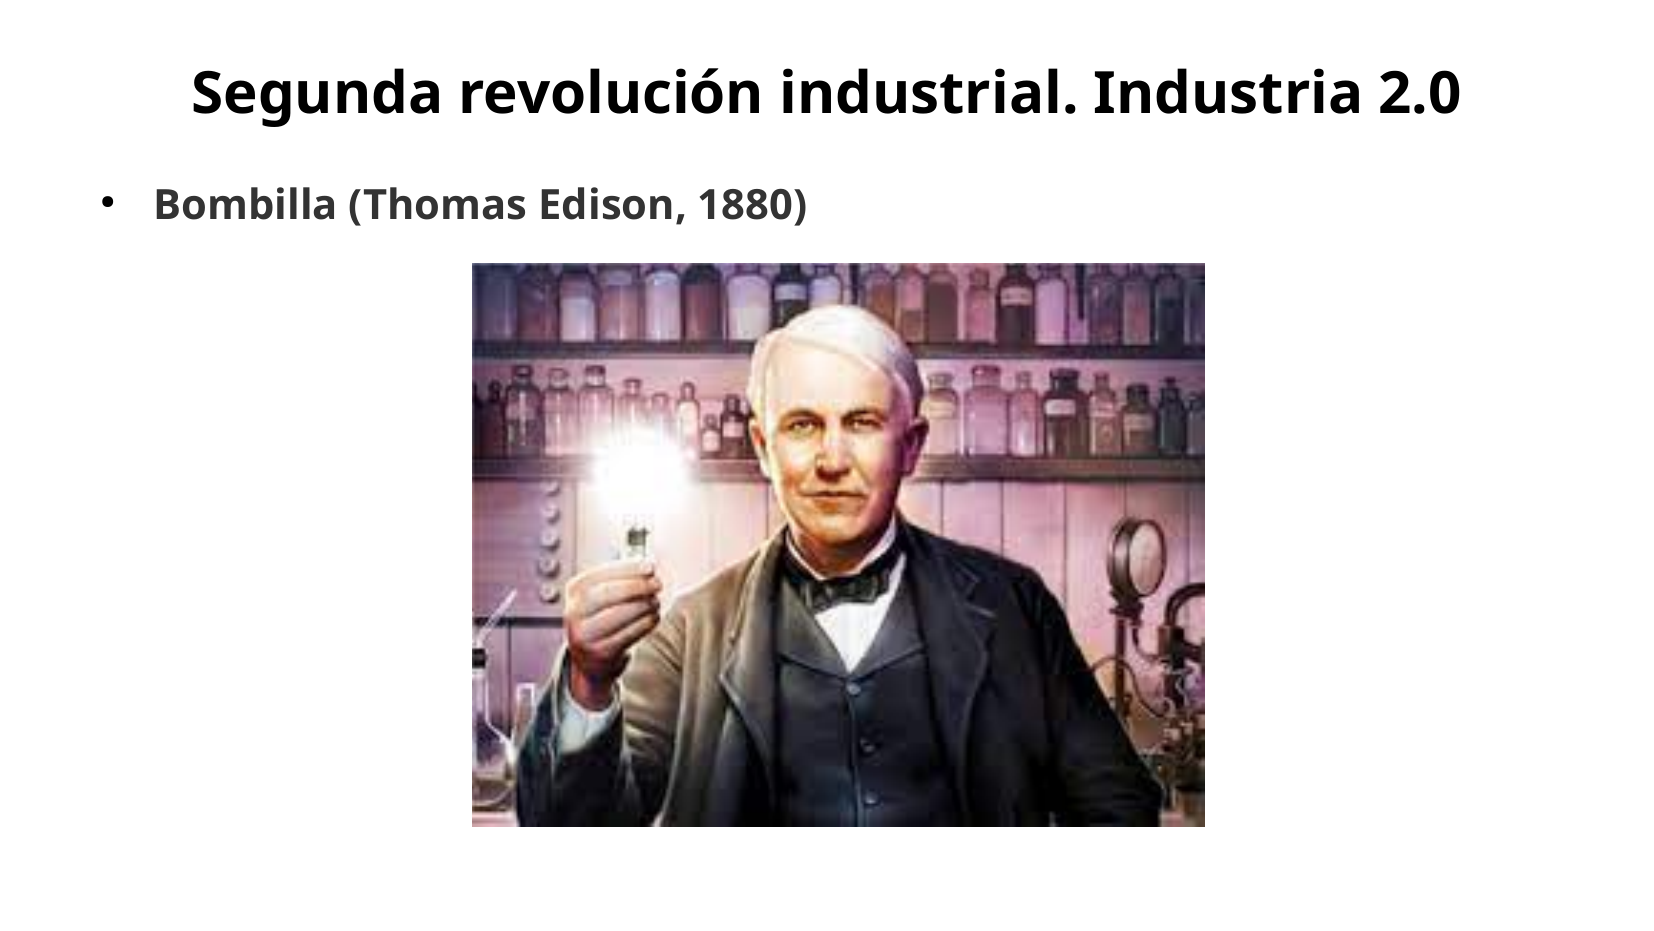

# Segunda revolución industrial. Industria 2.0
Bombilla (Thomas Edison, 1880)